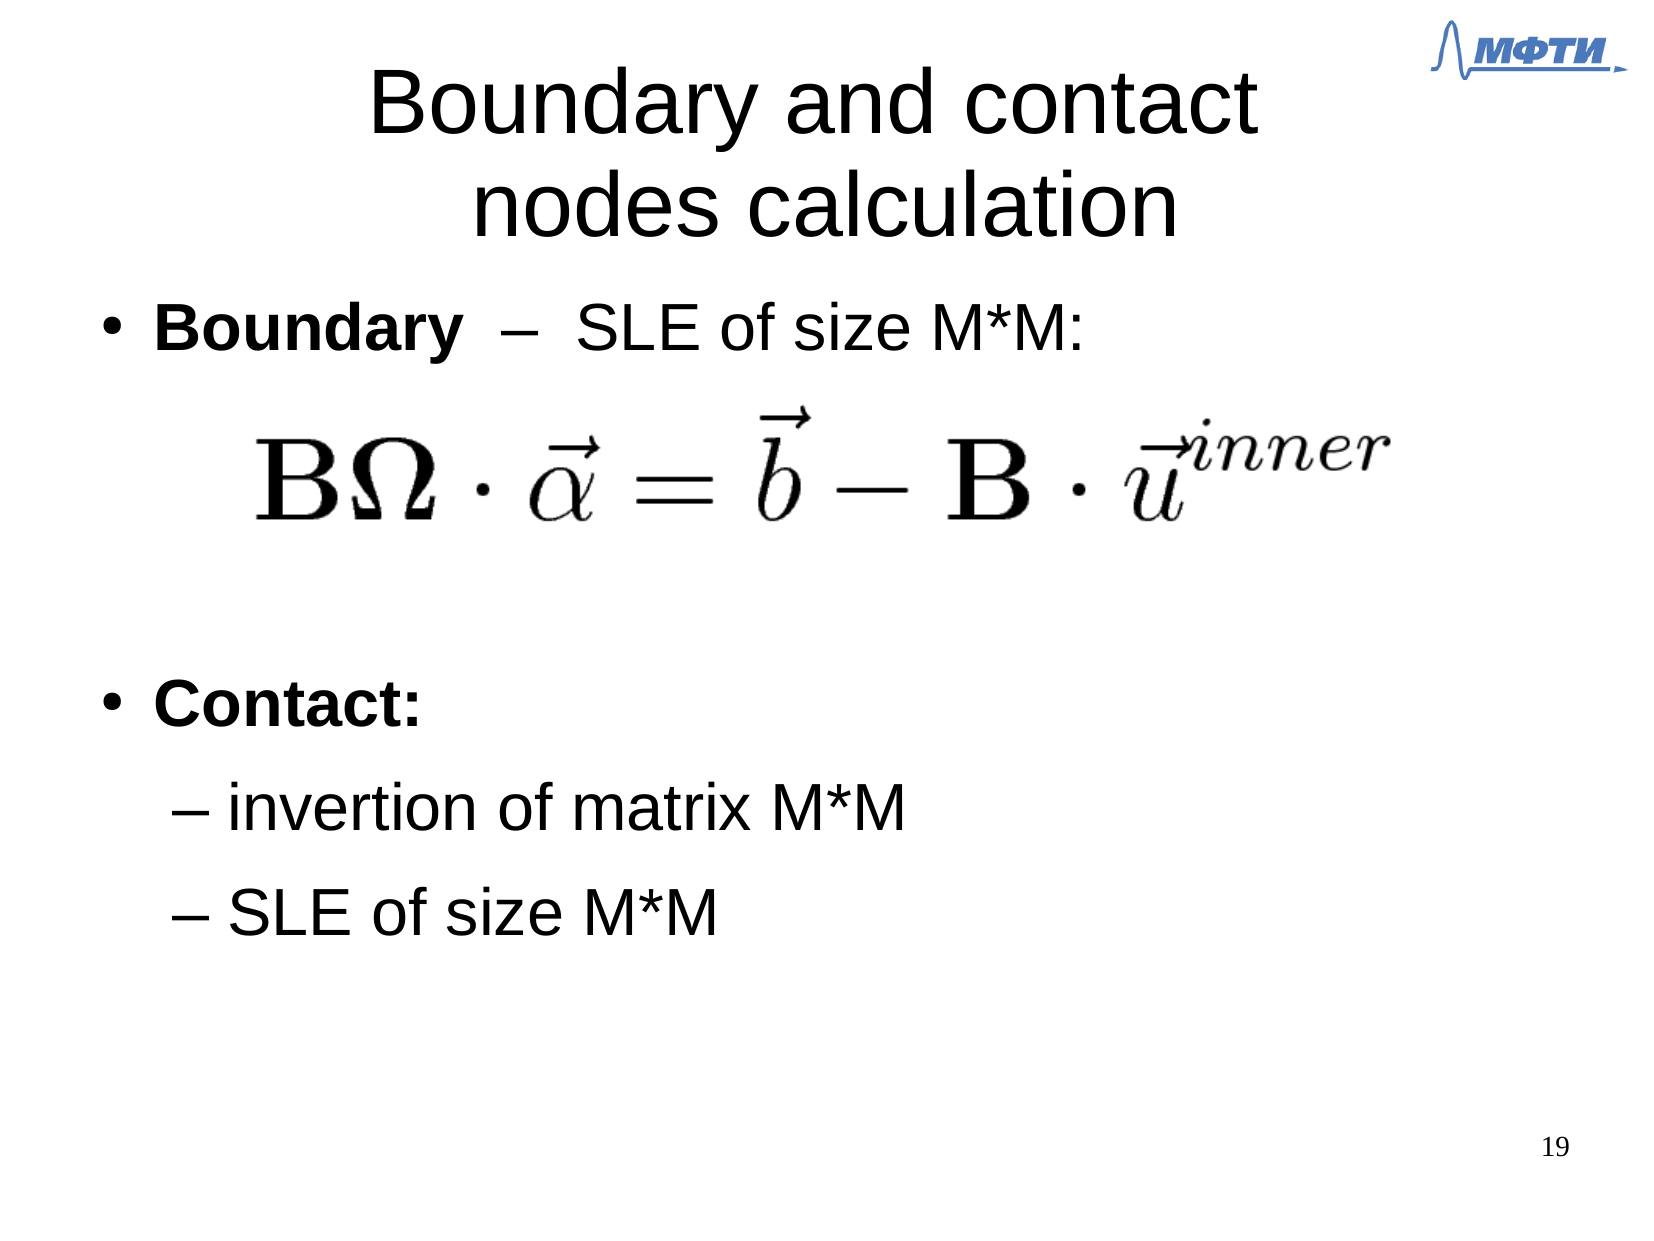

# Boundary and contact nodes calculation
Boundary – SLE of size M*M:
Contact:
 – invertion of matrix M*M
 – SLE of size M*M
19